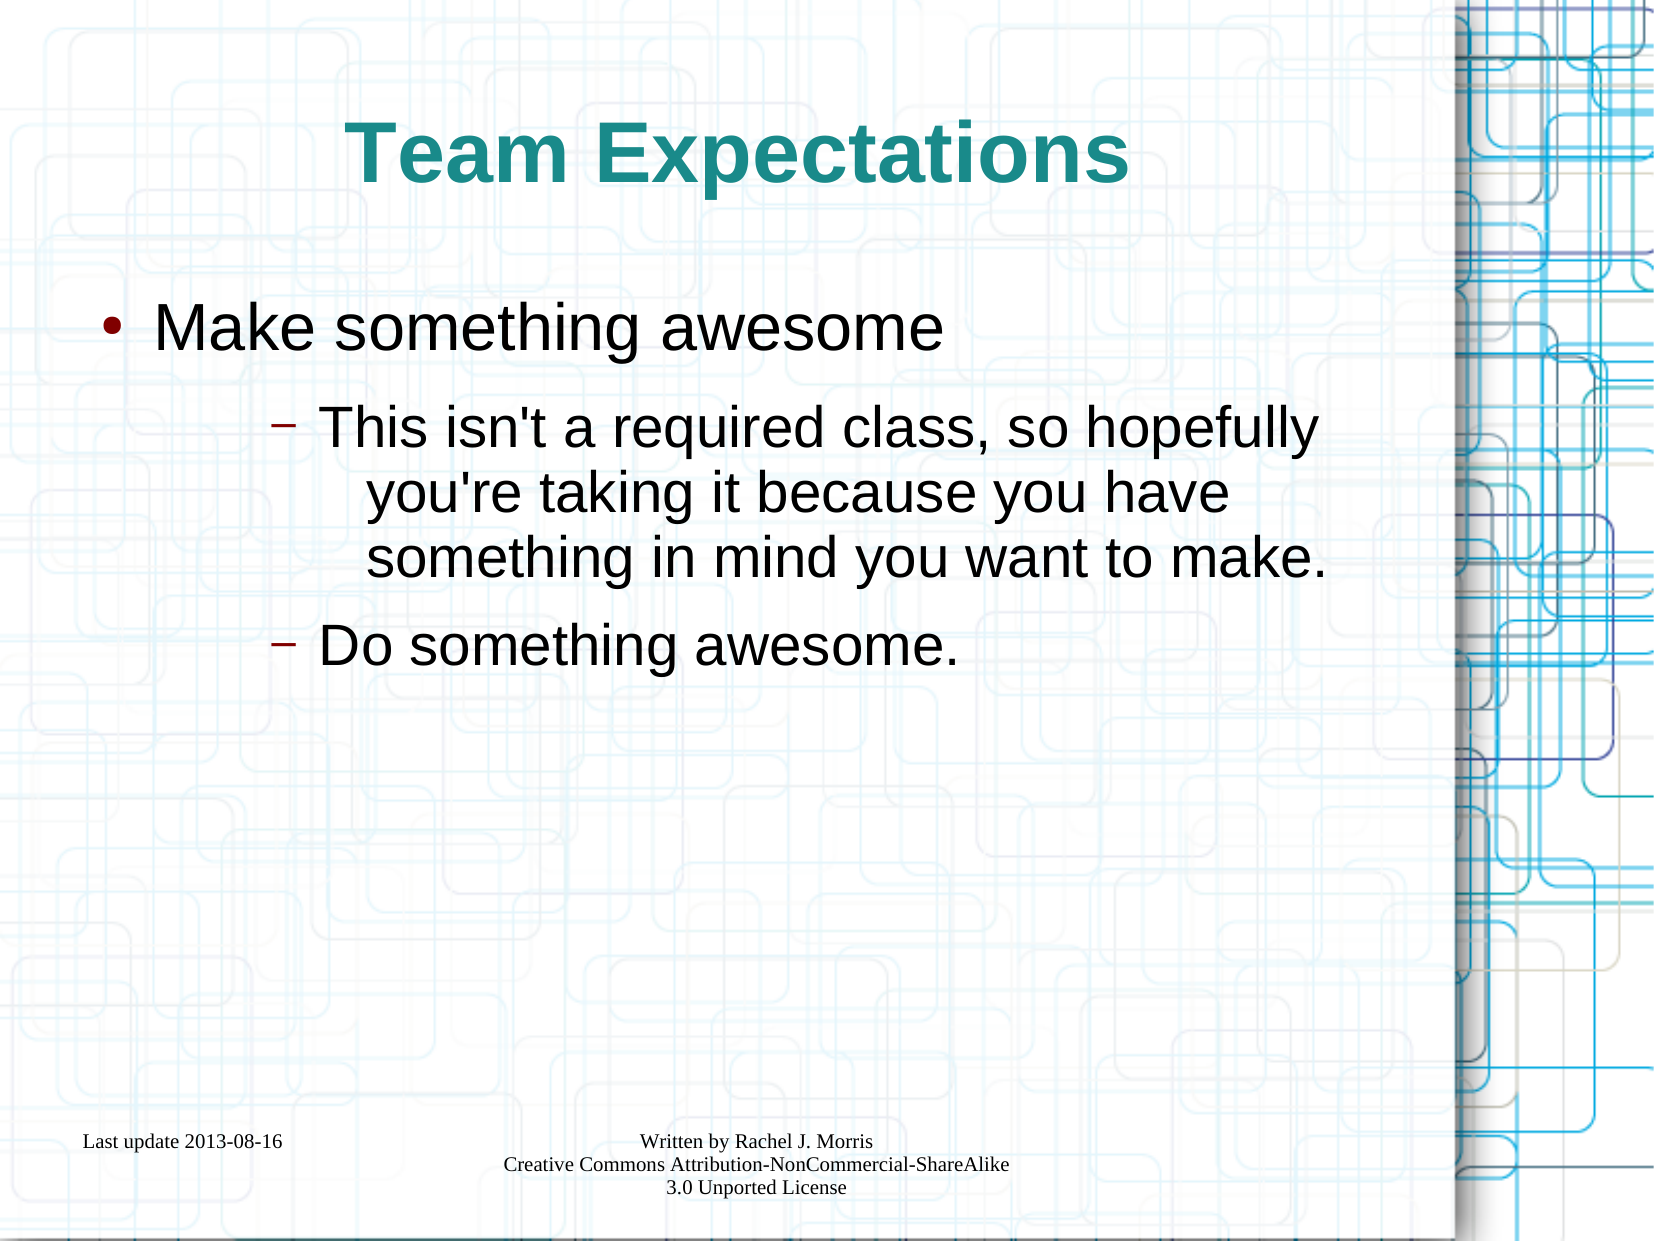

# Team Expectations
Make something awesome
This isn't a required class, so hopefully you're taking it because you have something in mind you want to make.
Do something awesome.